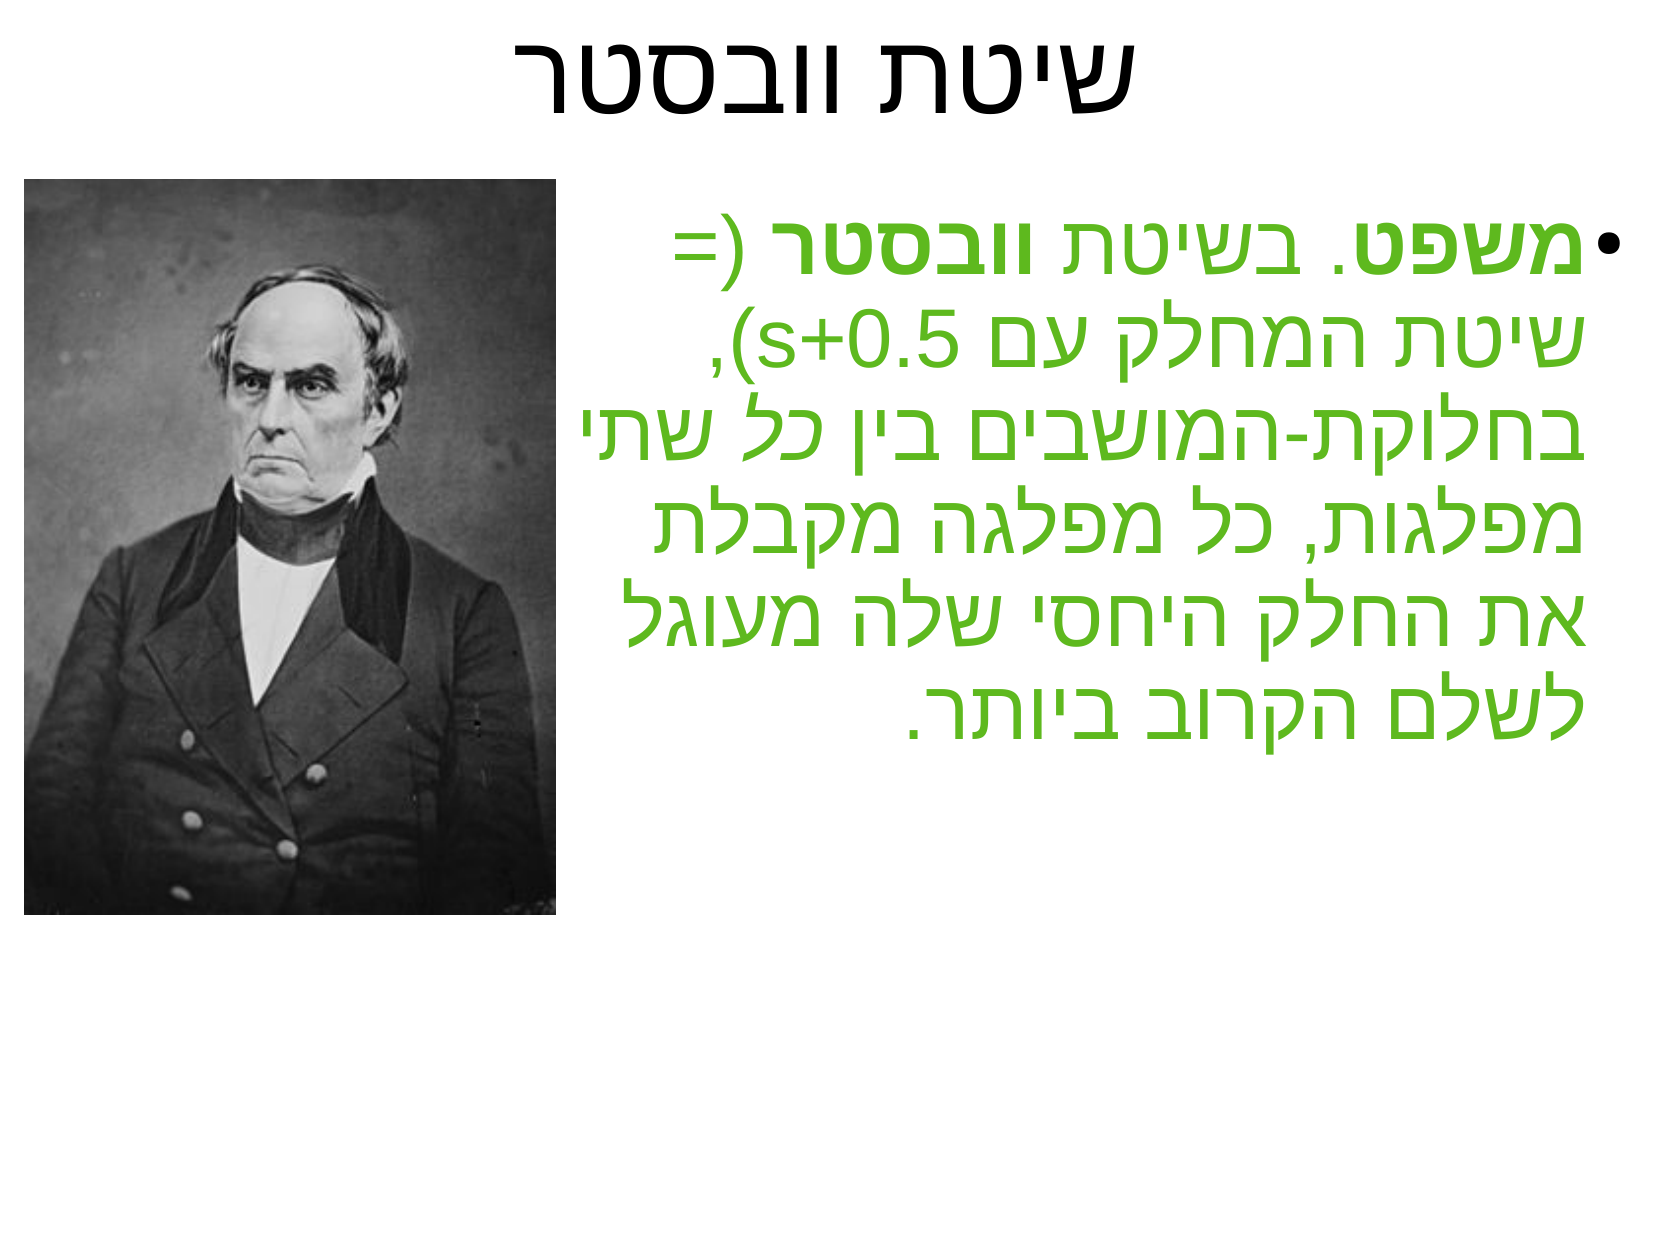

# שיטת וובסטר
משפט. בשיטת וובסטר (= שיטת המחלק עם s+0.5), בחלוקת-המושבים בין כל שתי מפלגות, כל מפלגה מקבלת את החלק היחסי שלה מעוגל לשלם הקרוב ביותר.